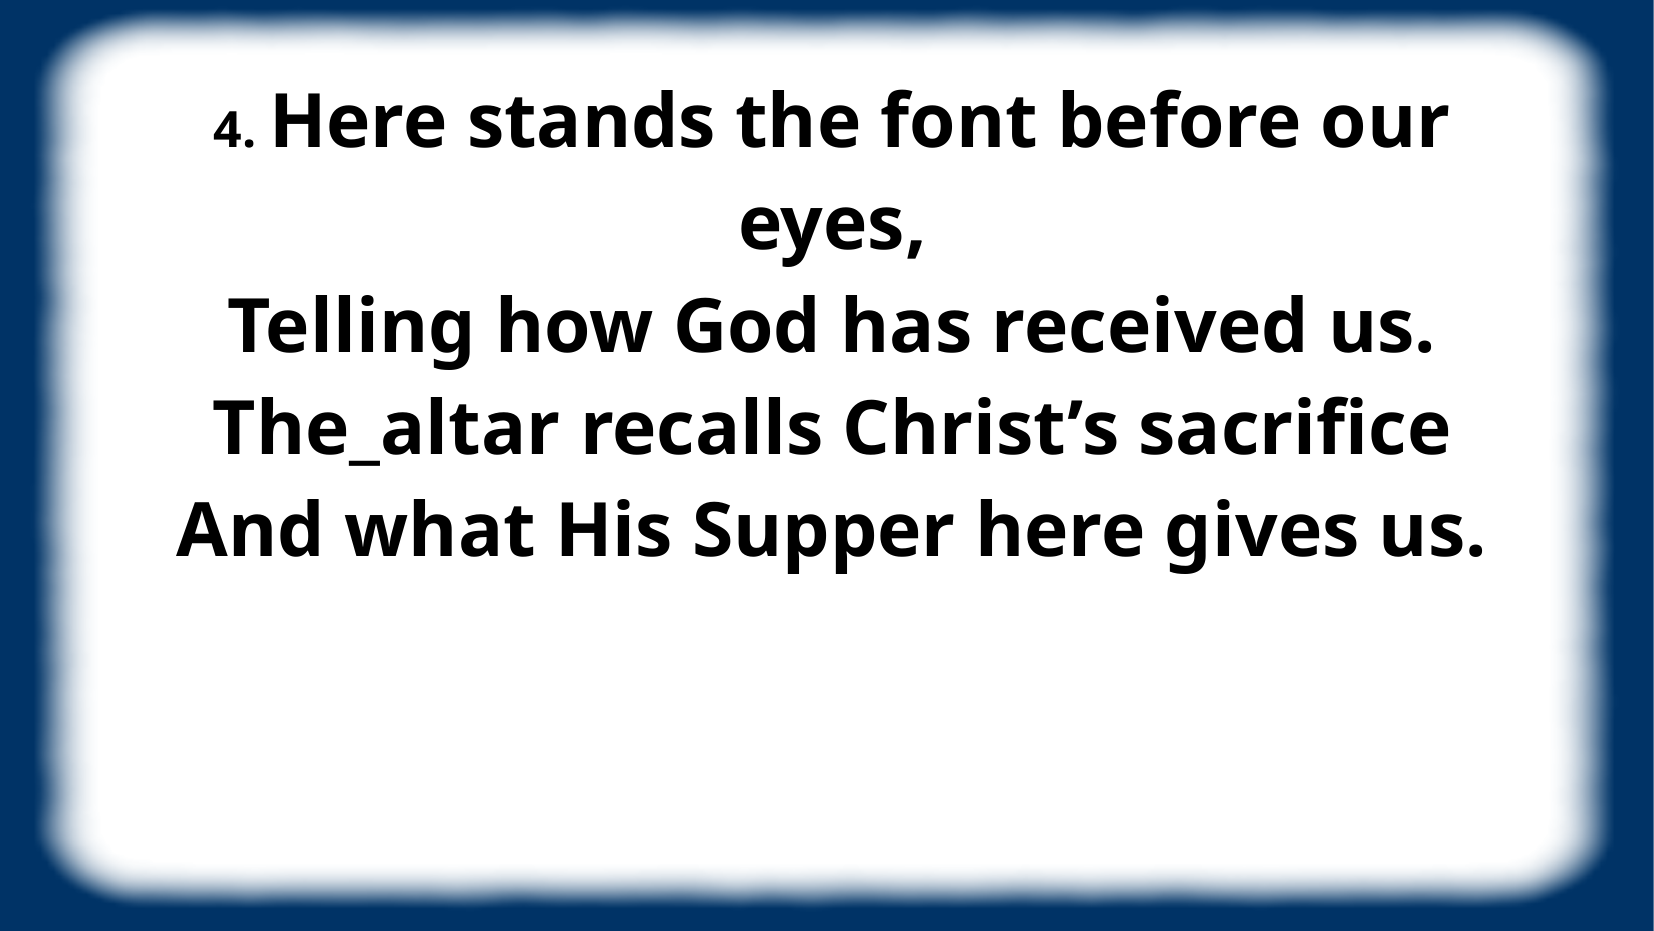

4. Here stands the font before our eyes,
Telling how God has received us.
The_altar recalls Christ’s sacrifice
And what His Supper here gives us.